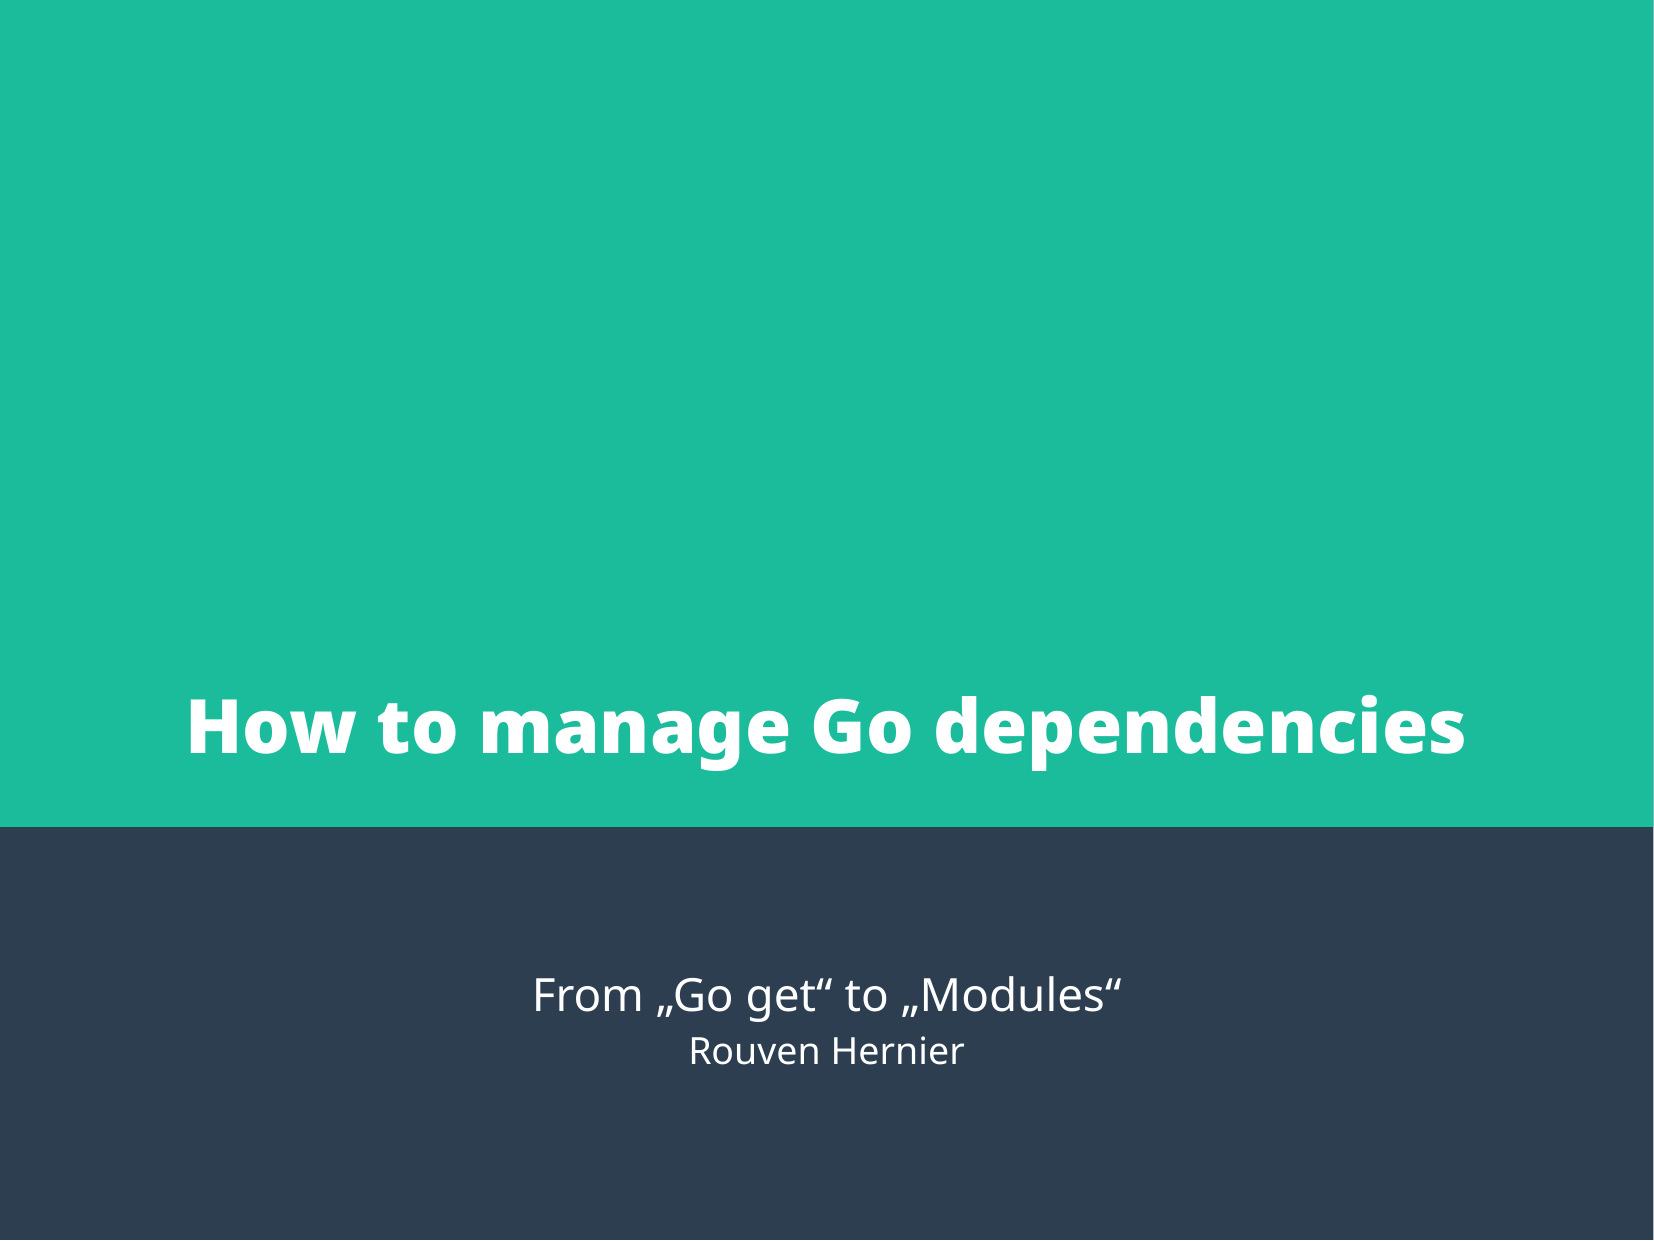

# How to manage Go dependencies
From „Go get“ to „Modules“
Rouven Hernier